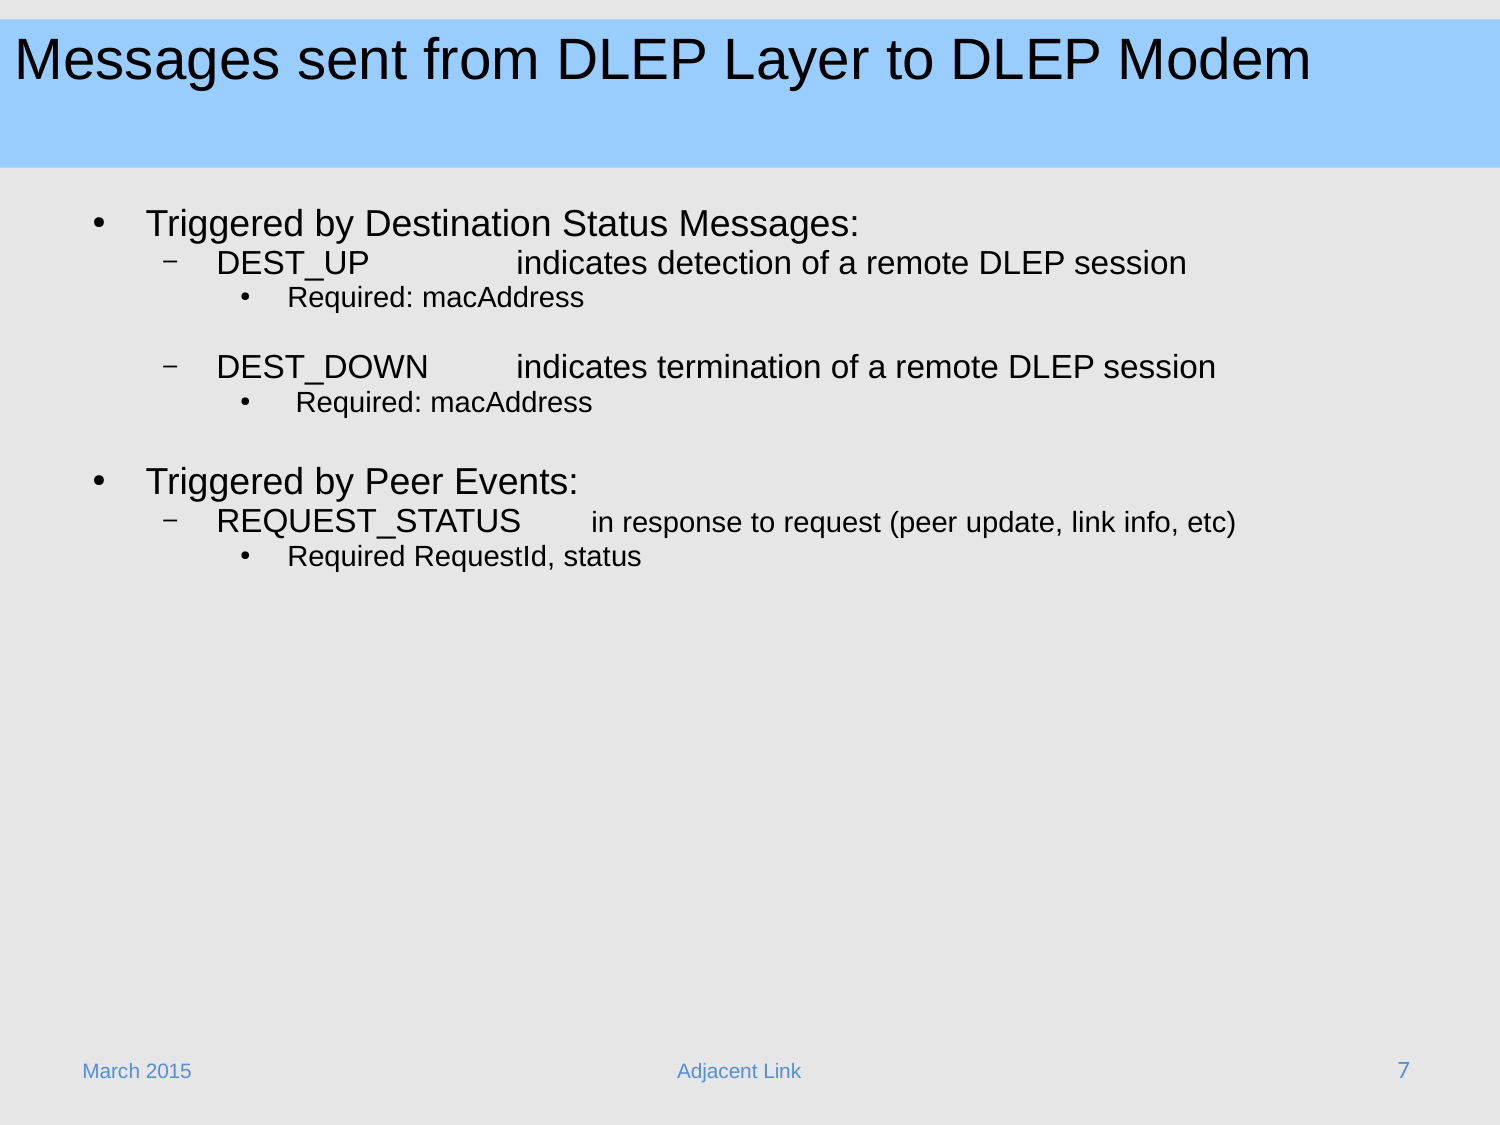

Messages sent from DLEP Layer to DLEP Modem
Triggered by Destination Status Messages:
DEST_UP 		indicates detection of a remote DLEP session
Required: macAddress
DEST_DOWN 	indicates termination of a remote DLEP session
 Required: macAddress
Triggered by Peer Events:
REQUEST_STATUS 	in response to request (peer update, link info, etc)
Required RequestId, status